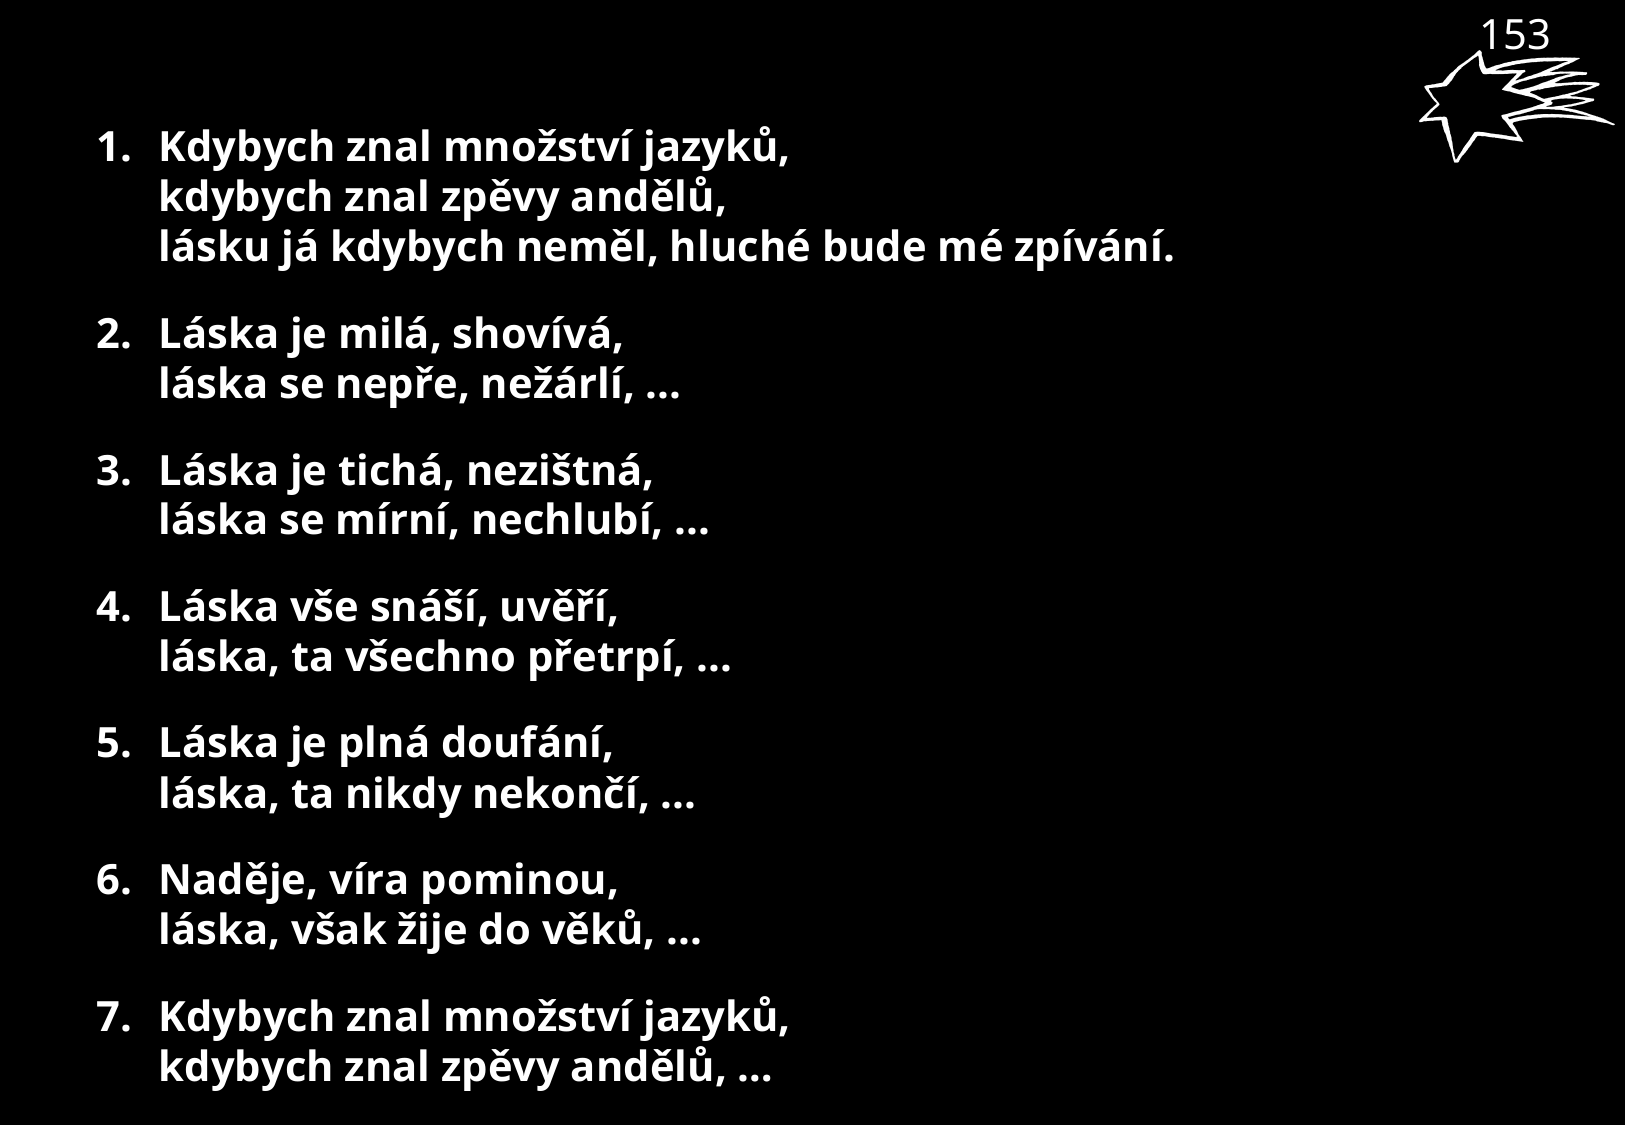

153
# Kdybych znal množství jazyků, kdybych znal zpěvy andělů, lásku já kdybych neměl, hluché bude mé zpívání.
Láska je milá, shovívá,
láska se nepře, nežárlí, ...
3.	Láska je tichá, nezištná,
láska se mírní, nechlubí, ...
4.	Láska vše snáší, uvěří,
láska, ta všechno přetrpí, ...
5.	Láska je plná doufání,
láska, ta nikdy nekončí, ...
6.	Naděje, víra pominou,
láska, však žije do věků, ...
7.	Kdybych znal množství jazyků,
kdybych znal zpěvy andělů, …